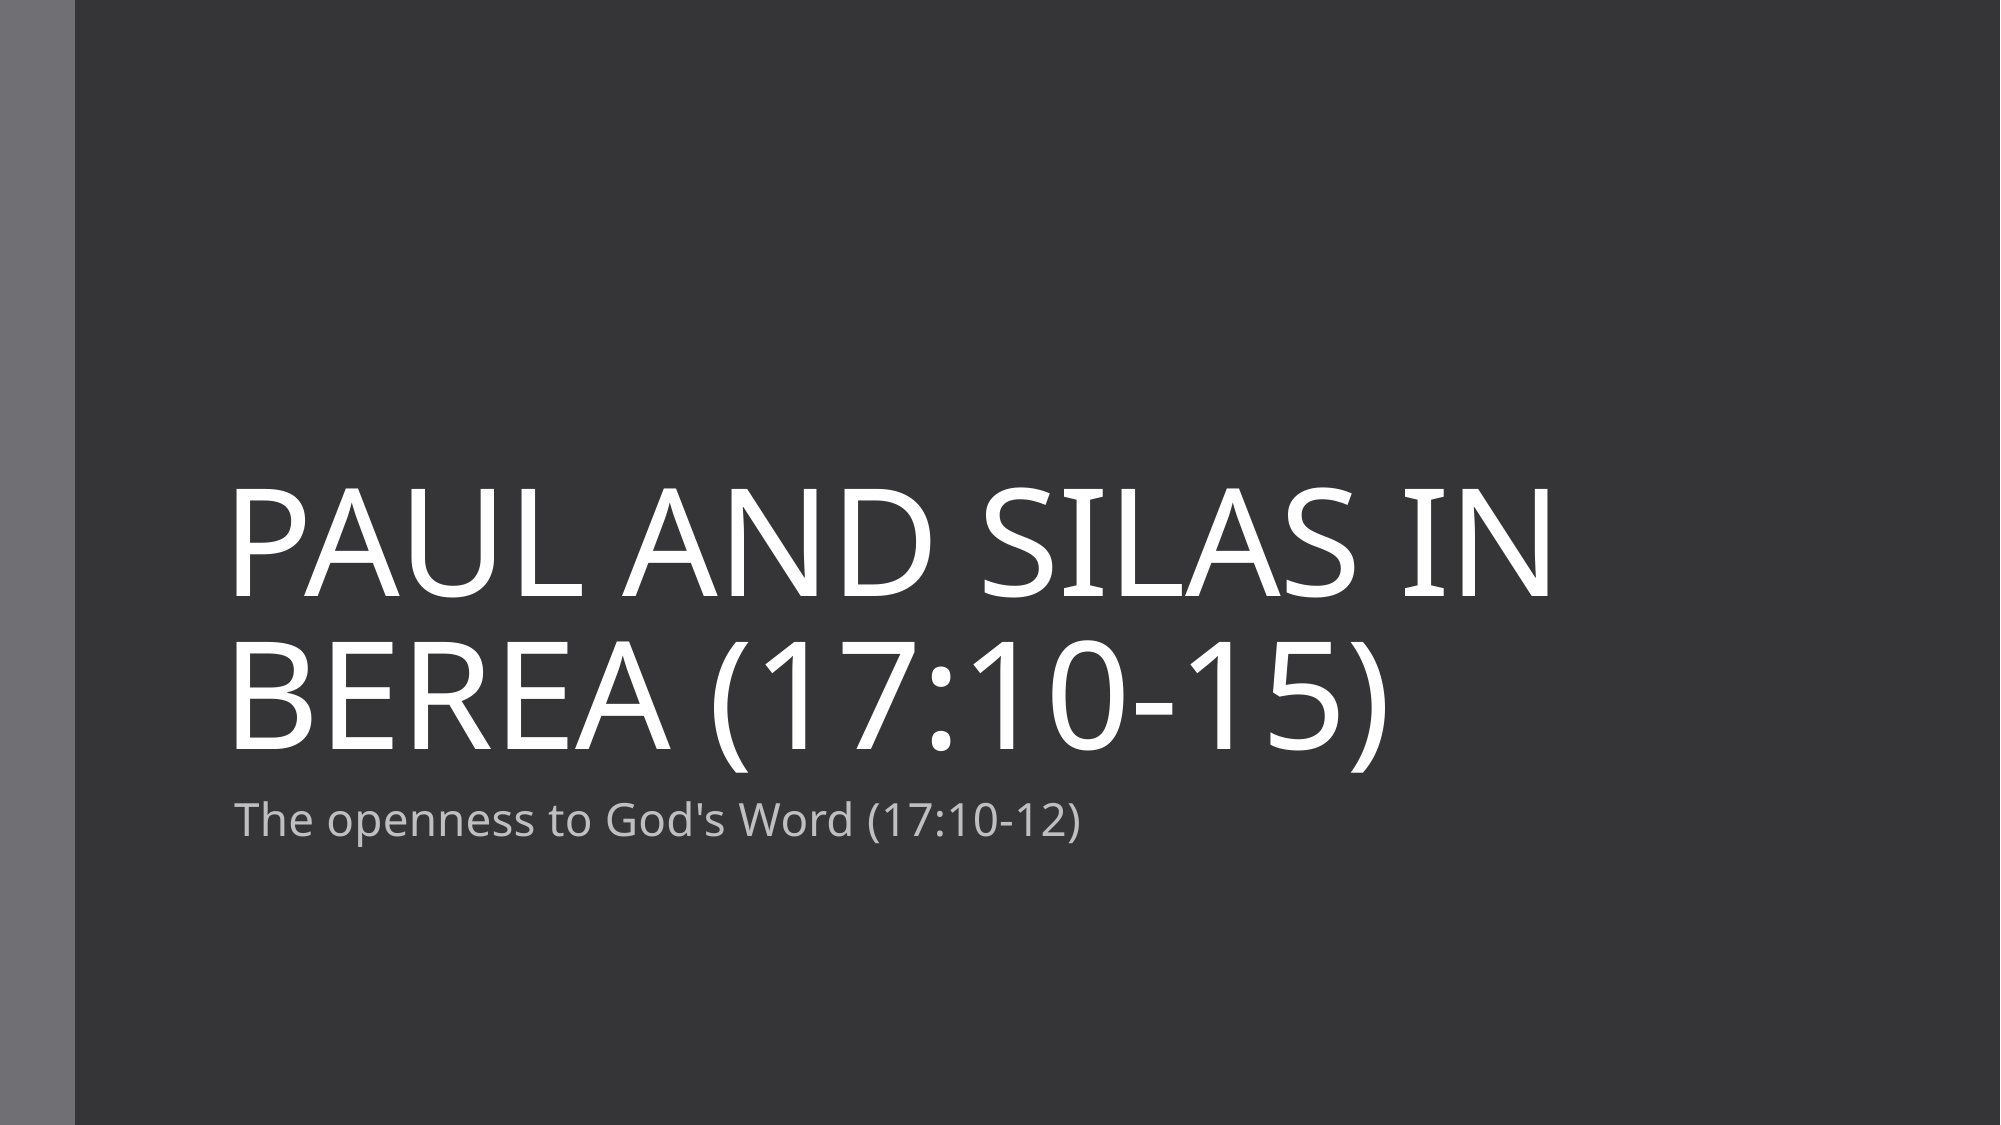

# PAUL AND SILAS IN BEREA (17:10-15)
 The openness to God's Word (17:10-12)